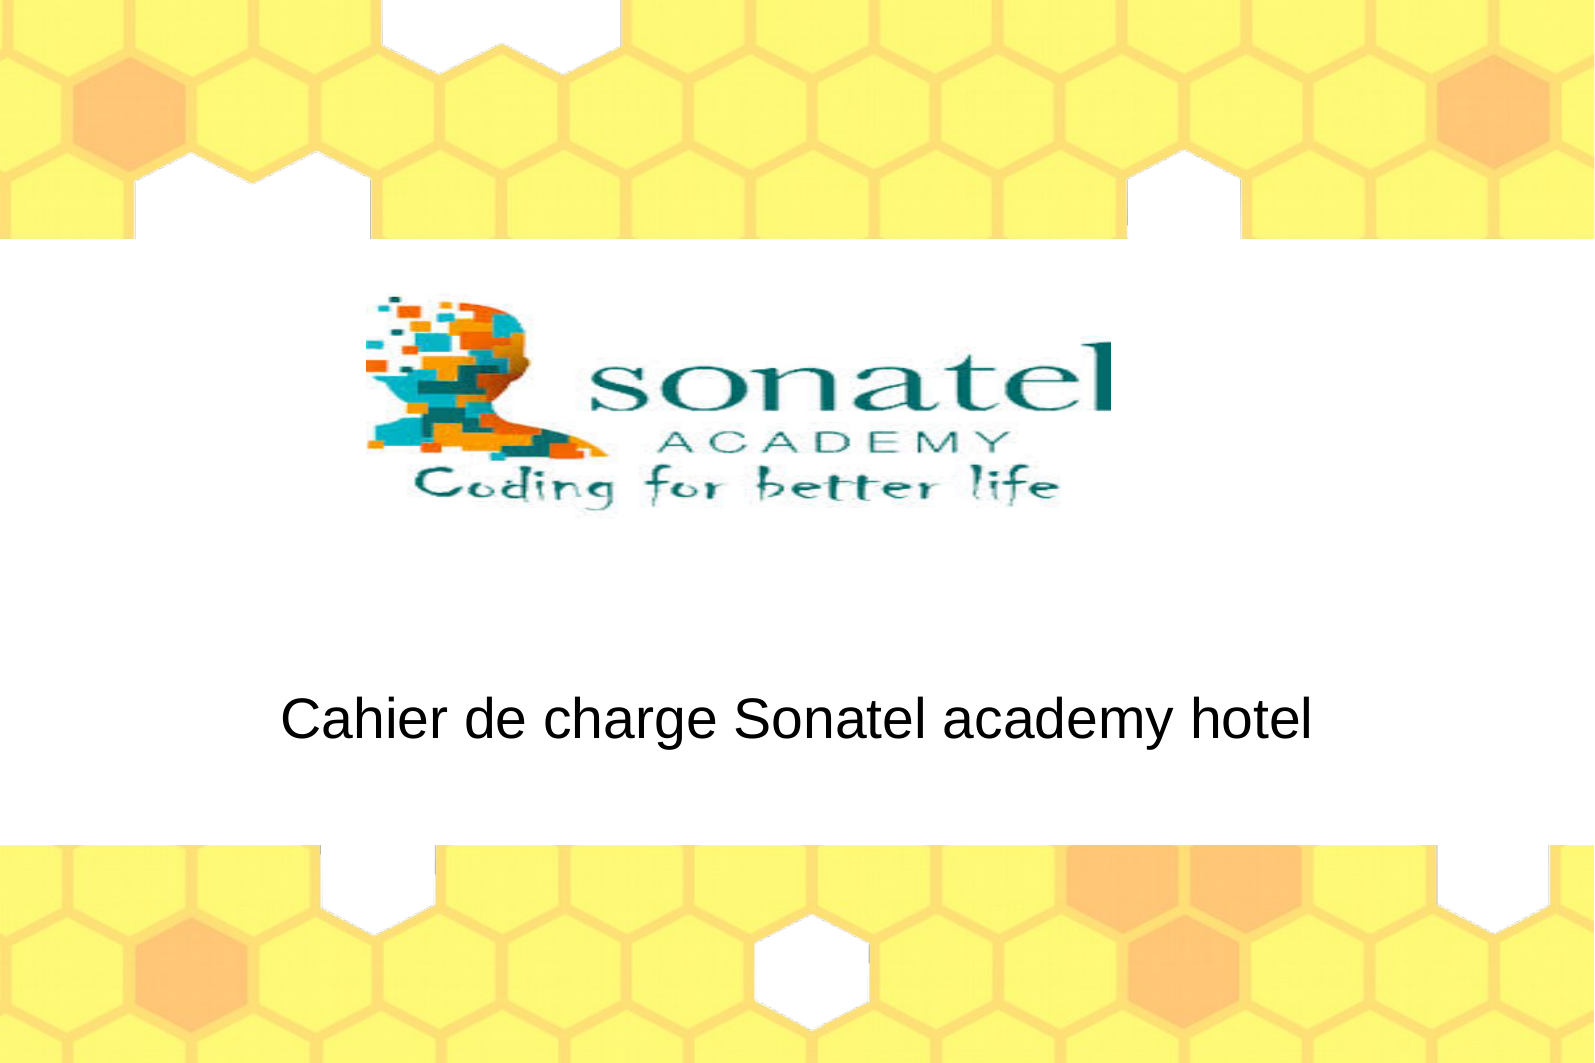

# Cahier de charge Sonatel academy hotel